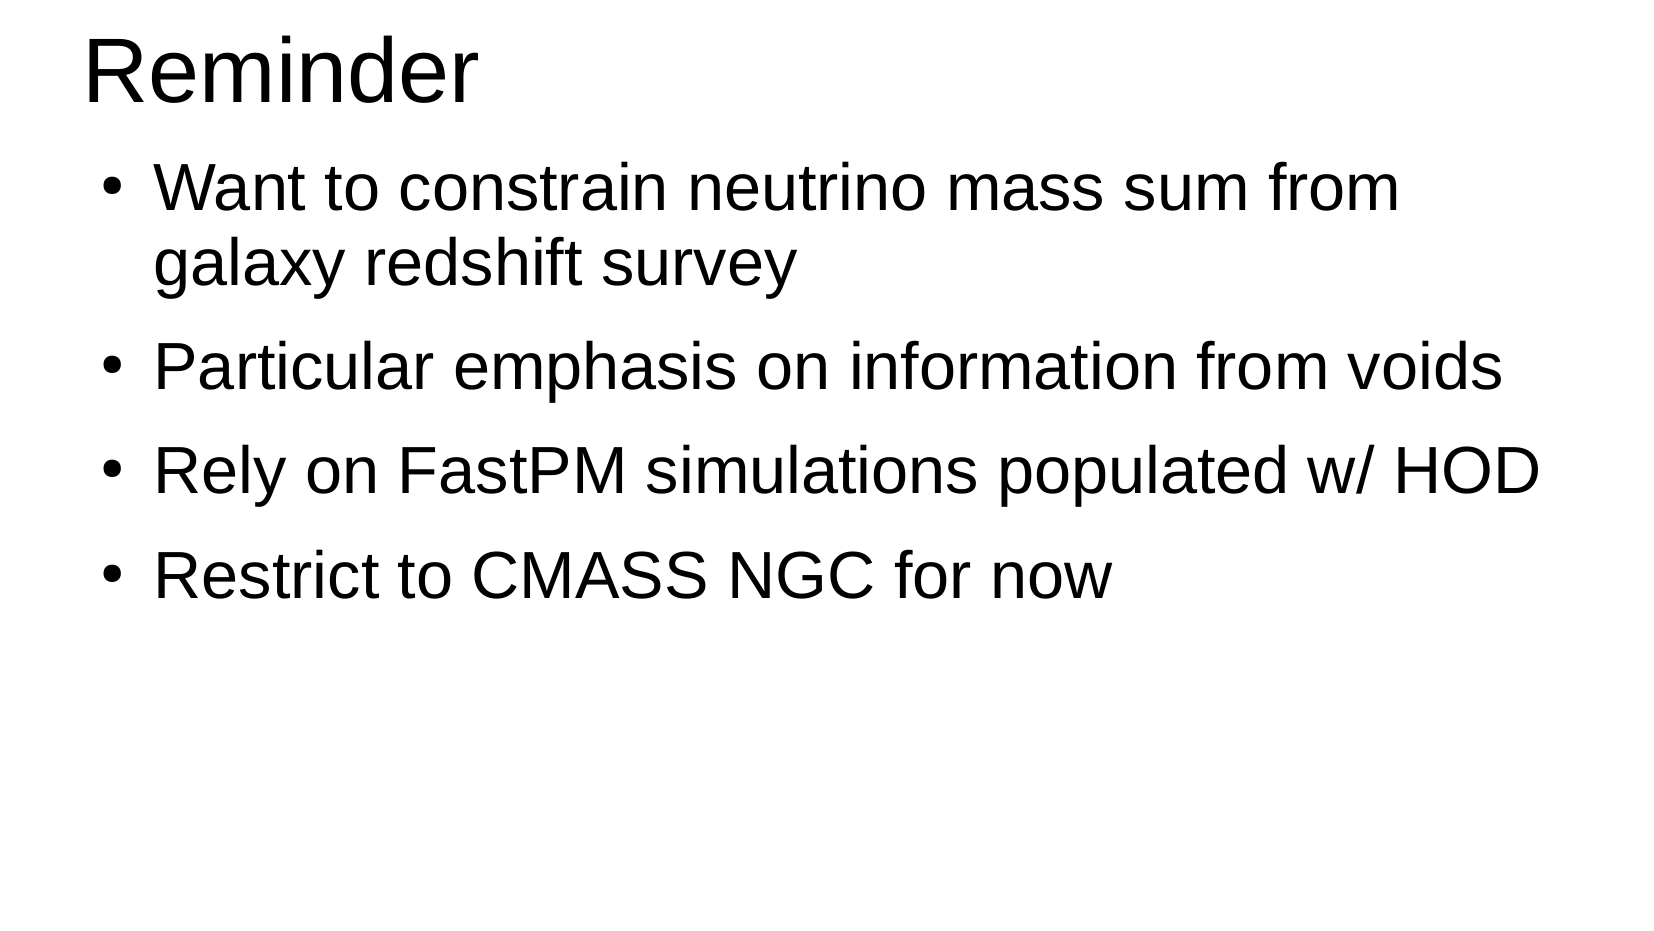

# Reminder
Want to constrain neutrino mass sum from galaxy redshift survey
Particular emphasis on information from voids
Rely on FastPM simulations populated w/ HOD
Restrict to CMASS NGC for now